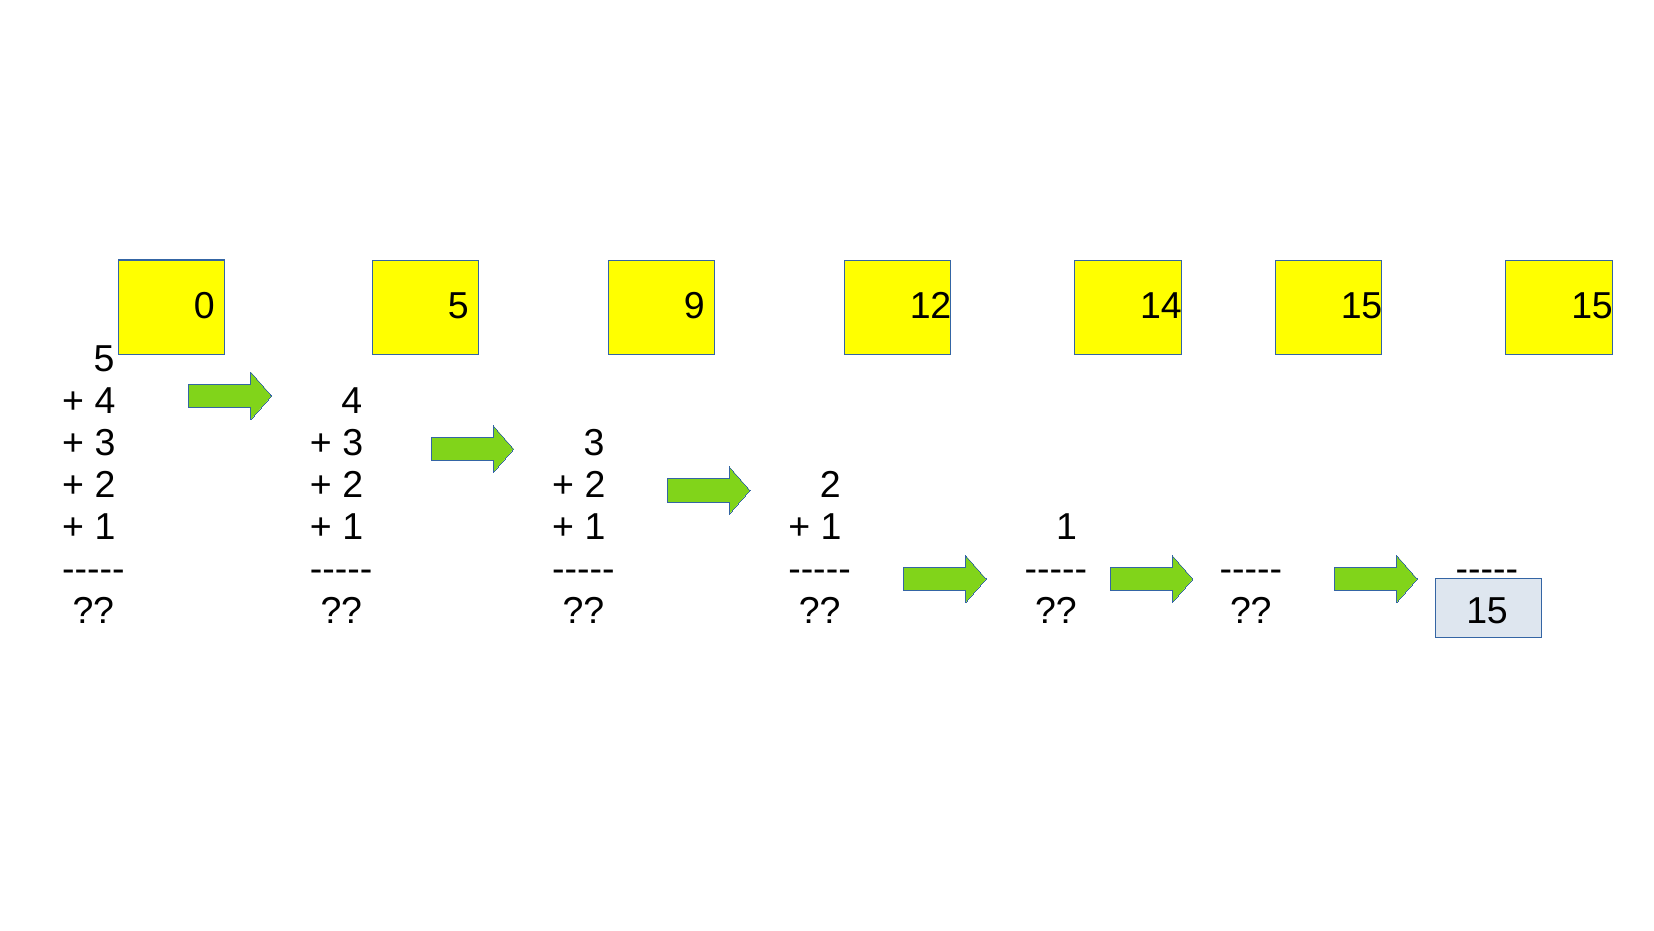

0
 0
 0
 0
 0
 0
 0
 0
 5
 9
 12
 14
 15
 15
 5
+ 4
+ 3
+ 2
+ 1
-----
 ??
 4
+ 3
+ 2
+ 1
-----
 ??
 3
+ 2
+ 1
-----
 ??
 2
+ 1
-----
 ??
 1 -----
 ??
-----
 ??
 -----
 15